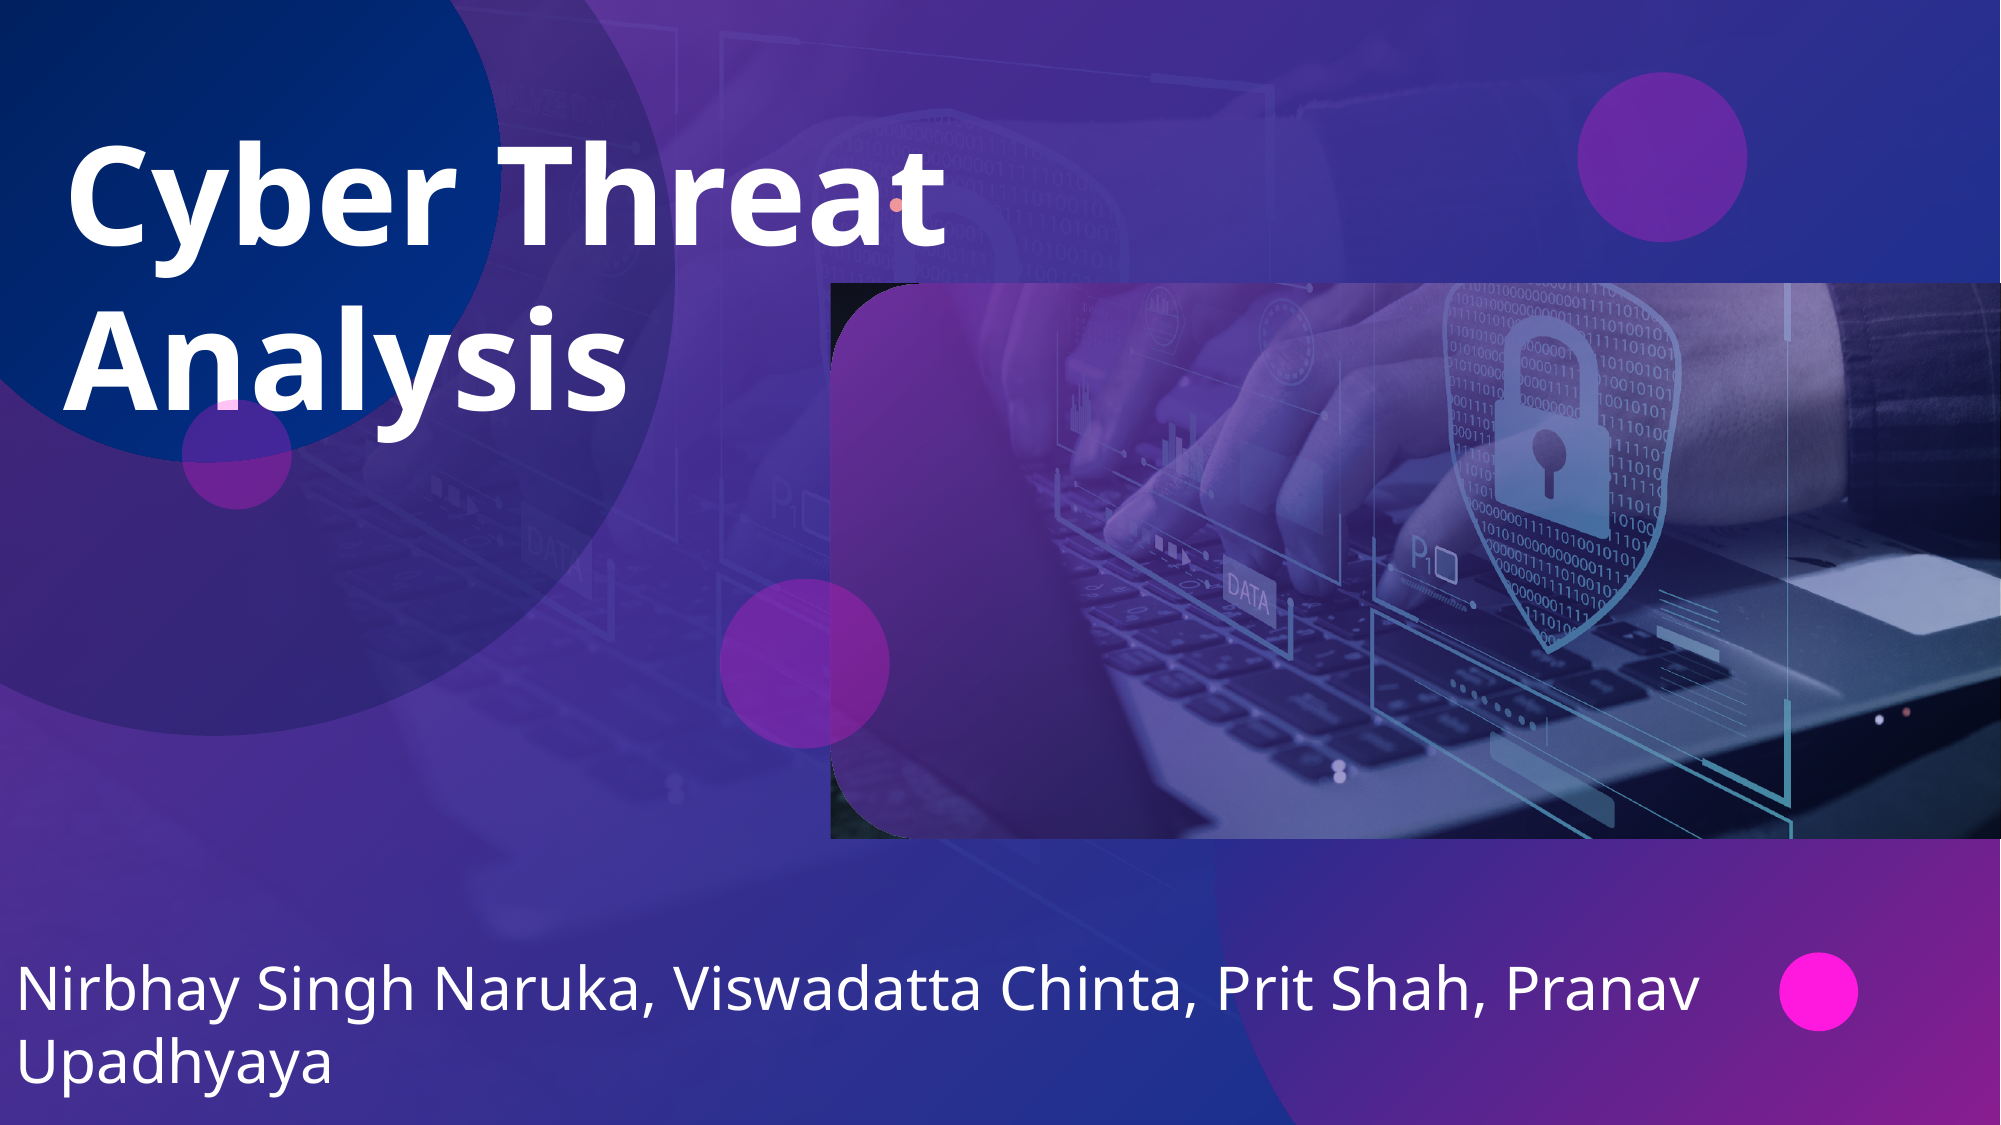

Cyber Threat Analysis
Nirbhay Singh Naruka, Viswadatta Chinta, Prit Shah, Pranav Upadhyaya